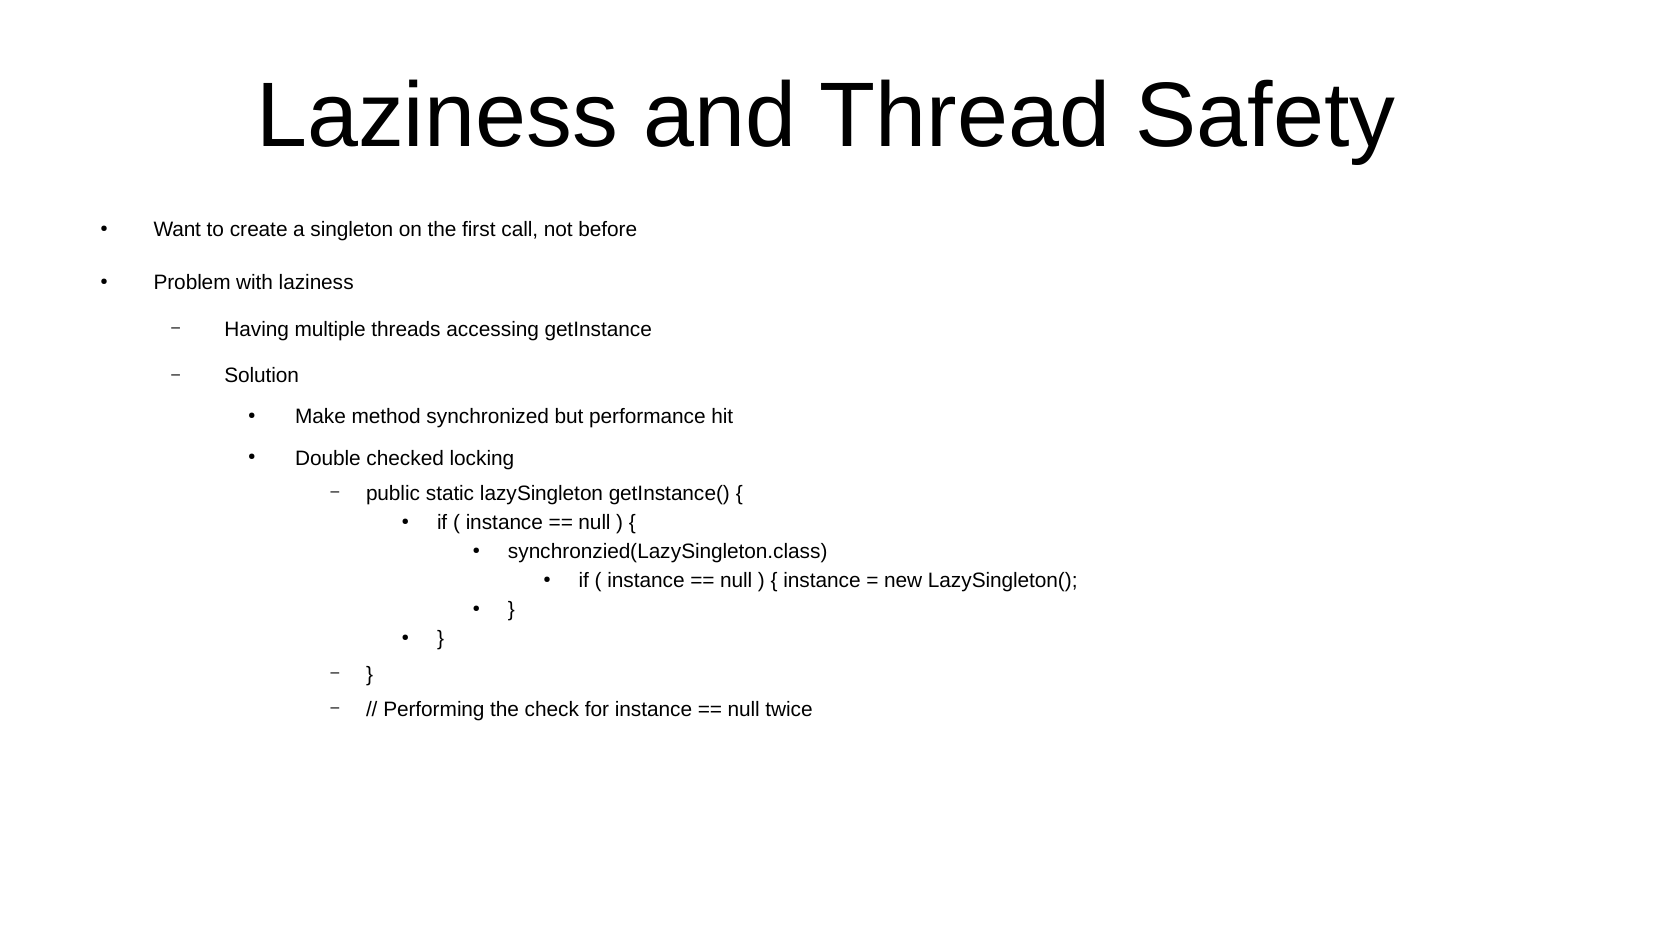

# Laziness and Thread Safety
Want to create a singleton on the first call, not before
Problem with laziness
Having multiple threads accessing getInstance
Solution
Make method synchronized but performance hit
Double checked locking
public static lazySingleton getInstance() {
if ( instance == null ) {
synchronzied(LazySingleton.class)
if ( instance == null ) { instance = new LazySingleton();
}
}
}
// Performing the check for instance == null twice